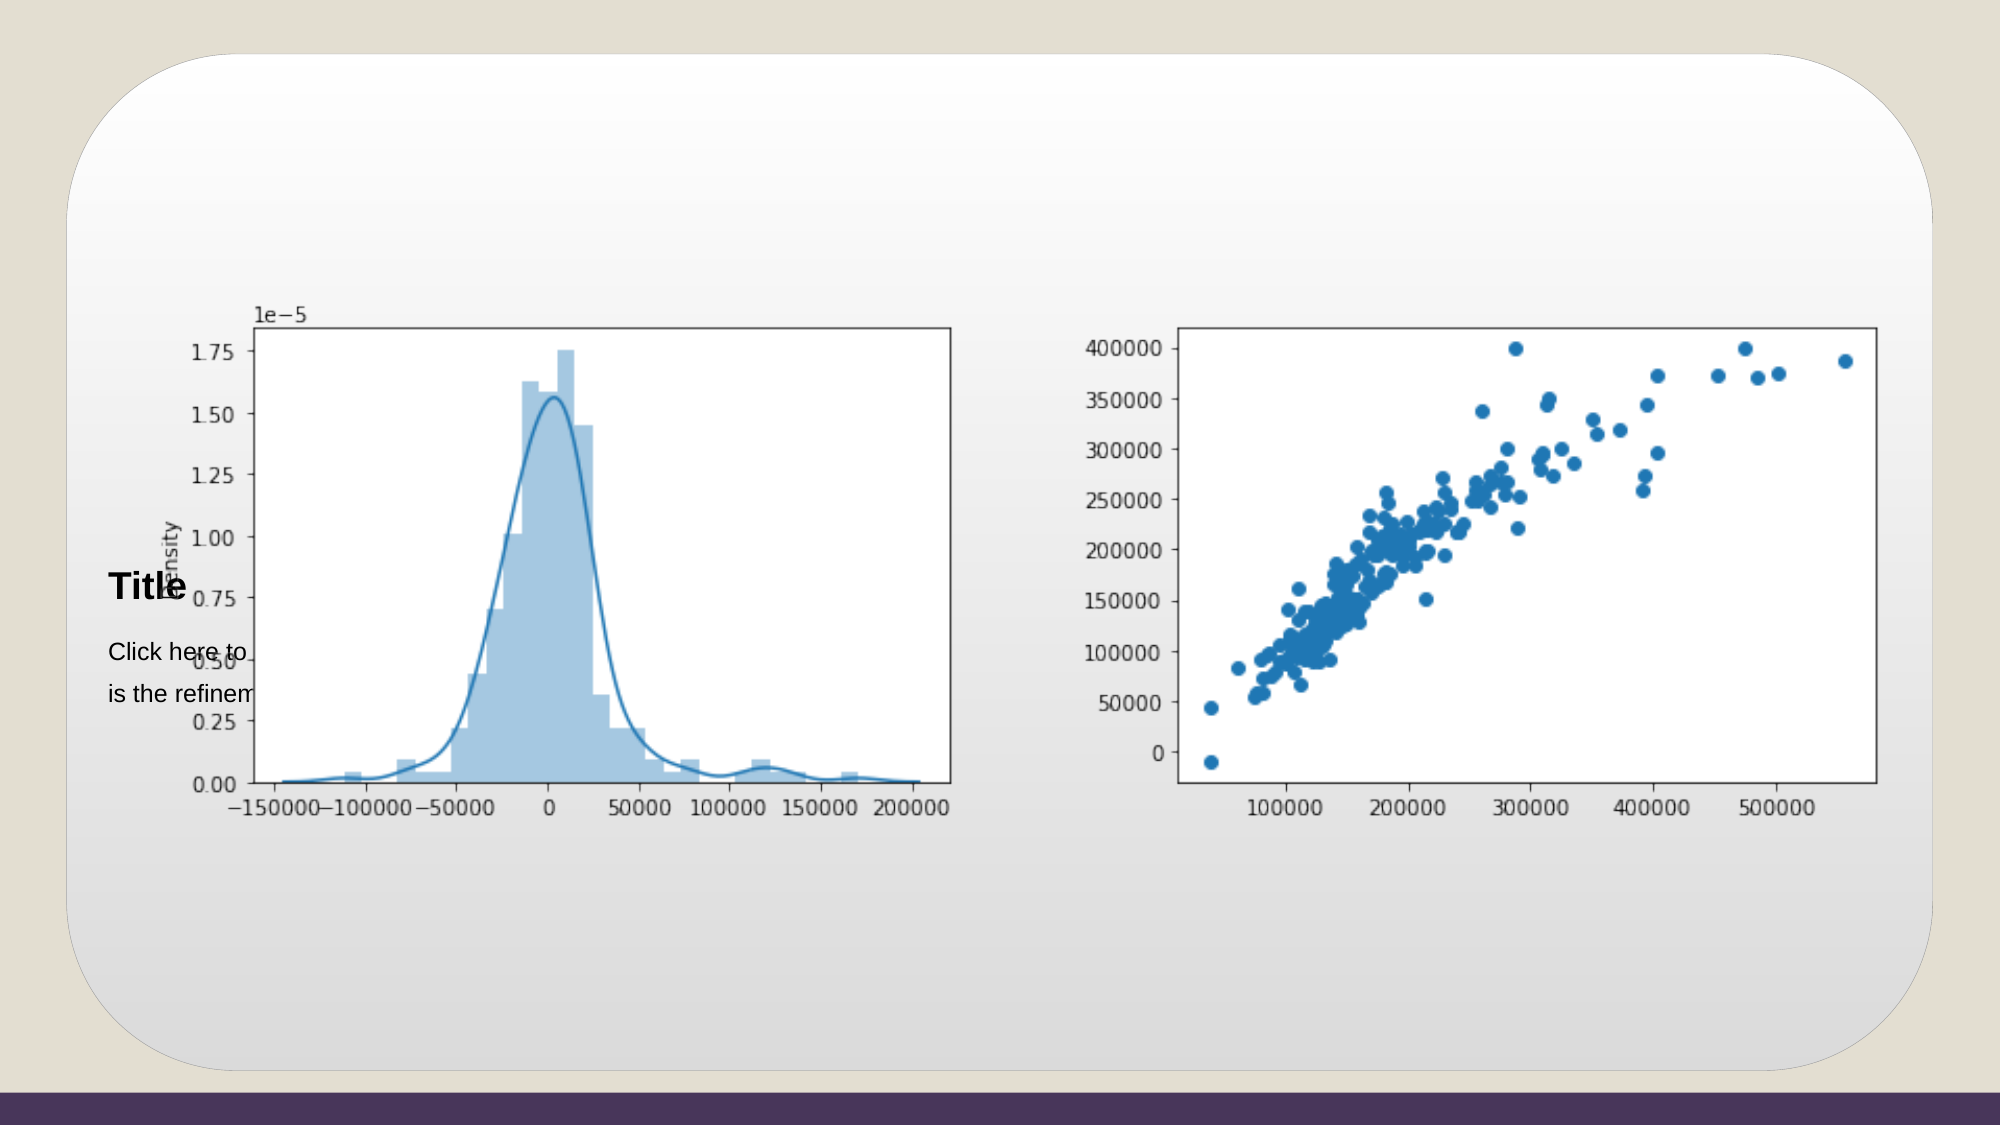

Title
Click here to add the text, the text is the refinement of your thought